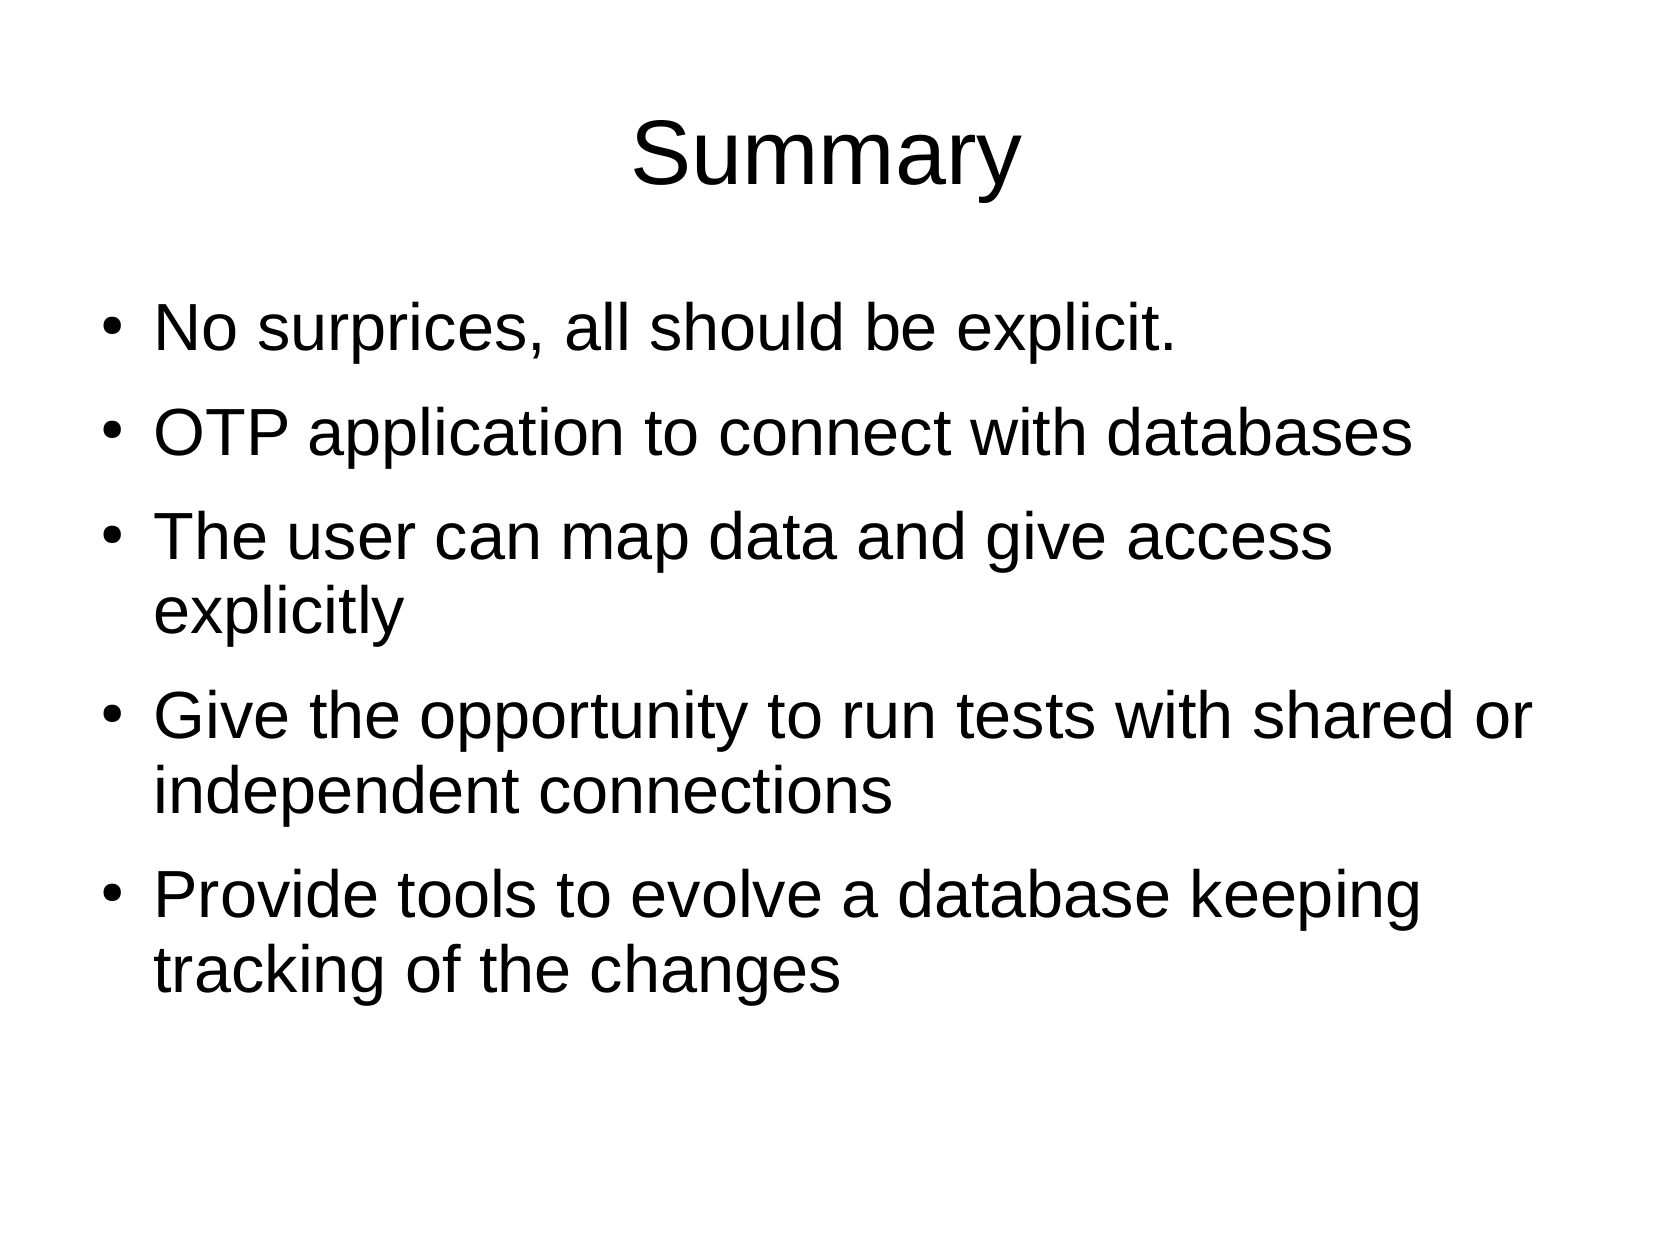

# Summary
No surprices, all should be explicit.
OTP application to connect with databases
The user can map data and give access explicitly
Give the opportunity to run tests with shared or independent connections
Provide tools to evolve a database keeping tracking of the changes